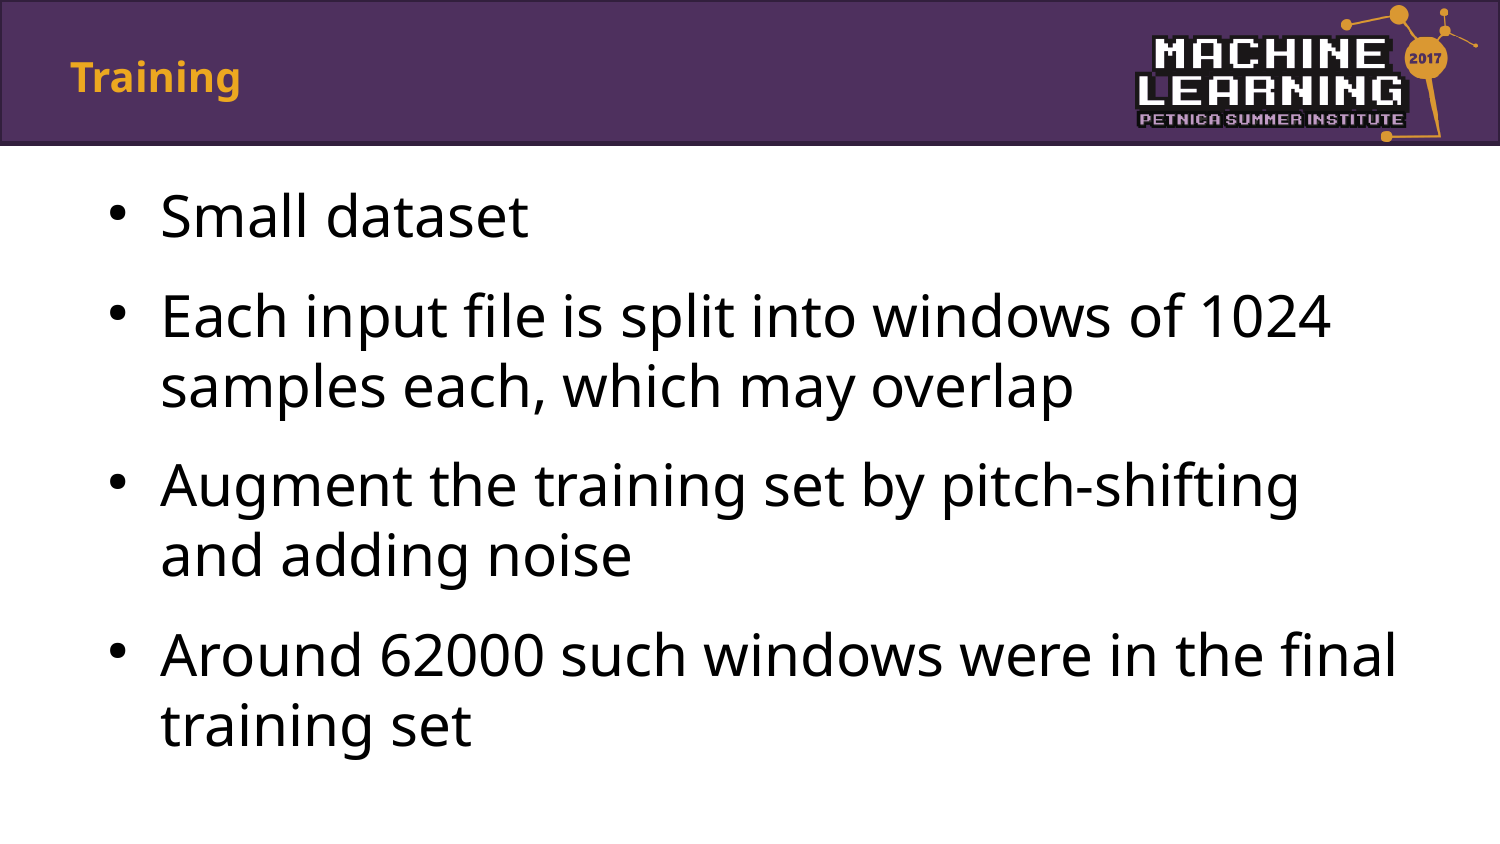

Training
# Small dataset
Each input file is split into windows of 1024 samples each, which may overlap
Augment the training set by pitch-shifting and adding noise
Around 62000 such windows were in the final training set